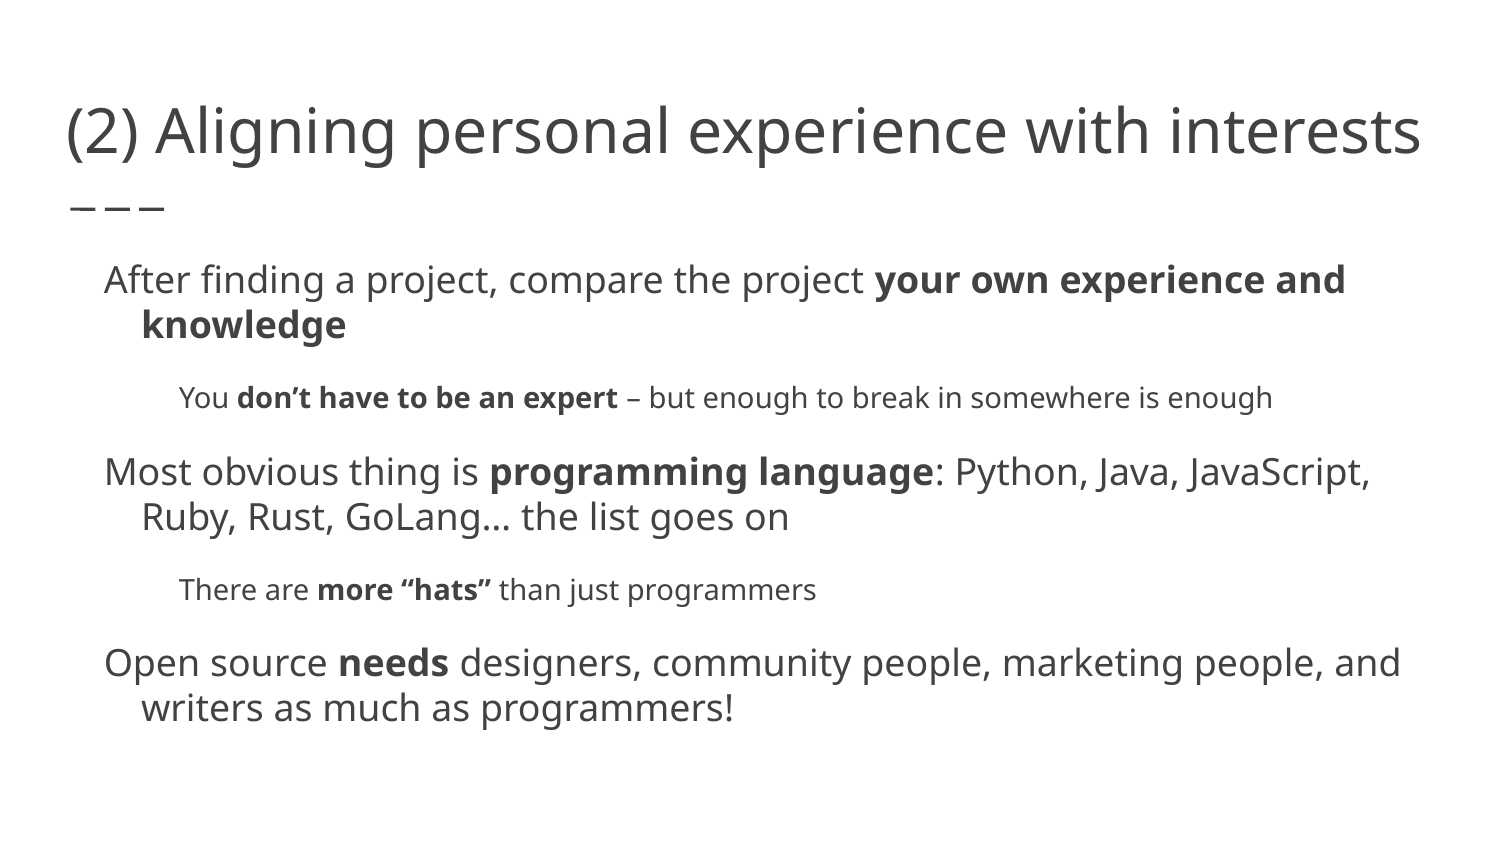

# (2) Aligning personal experience with interests
After finding a project, compare the project your own experience and knowledge
You don’t have to be an expert – but enough to break in somewhere is enough
Most obvious thing is programming language: Python, Java, JavaScript, Ruby, Rust, GoLang… the list goes on
There are more “hats” than just programmers
Open source needs designers, community people, marketing people, and writers as much as programmers!